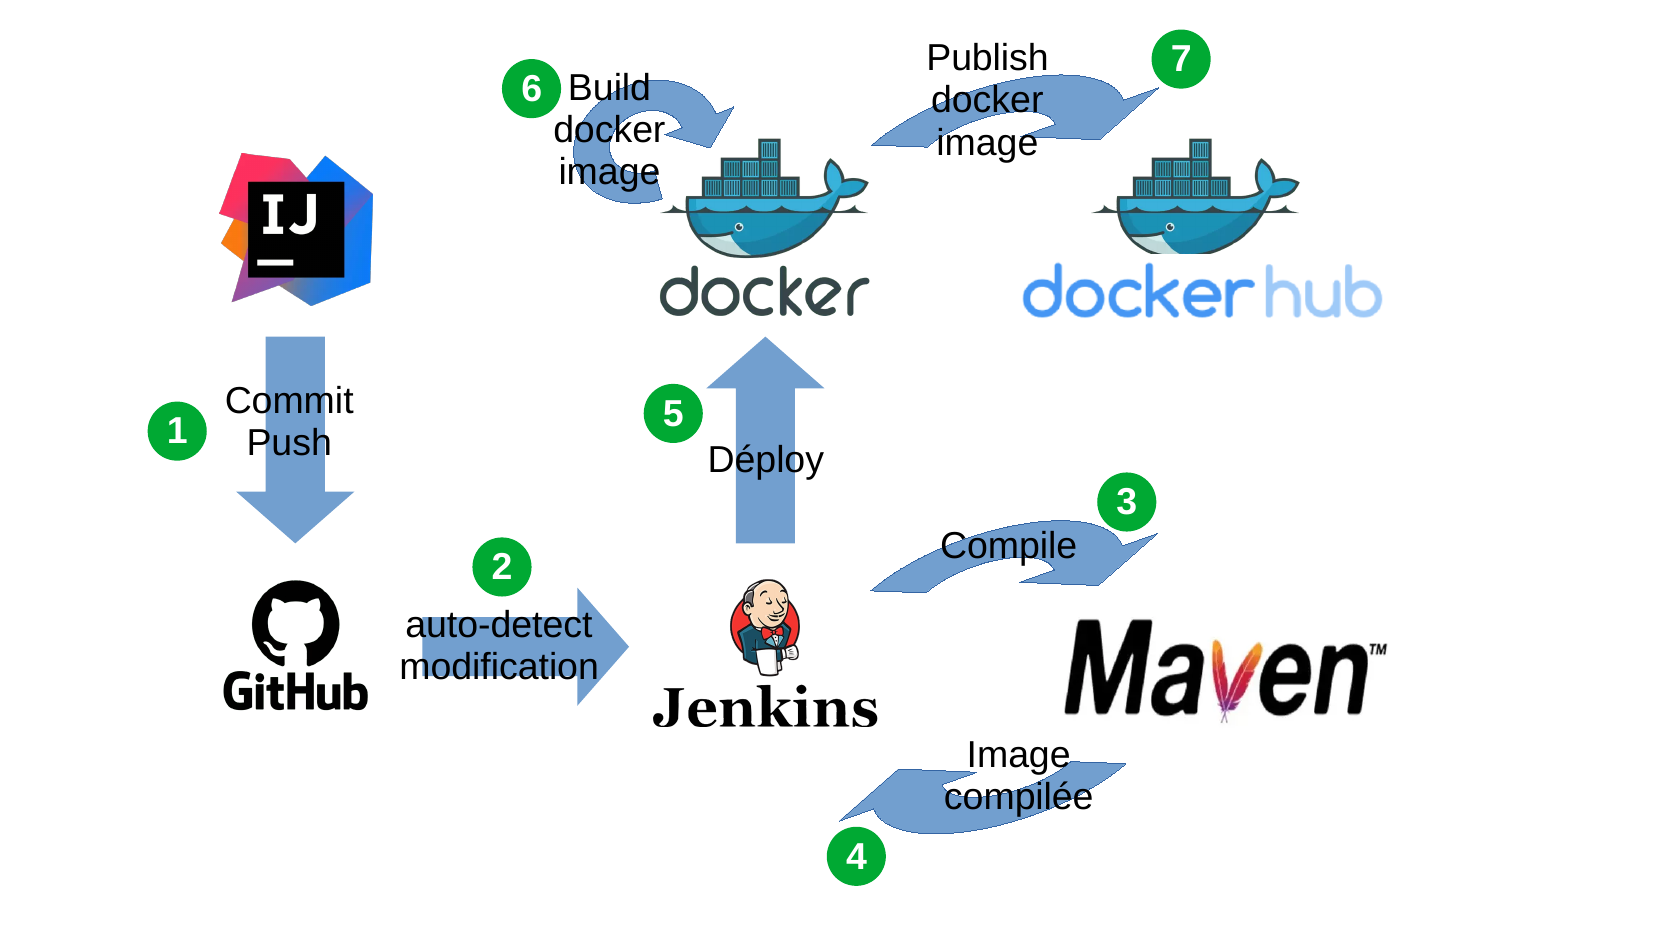

Publish
docker
image
7
6
Build
docker
image
Commit
Push
5
1
Déploy
3
Compile
2
auto-detect modification
Image
compilée
4